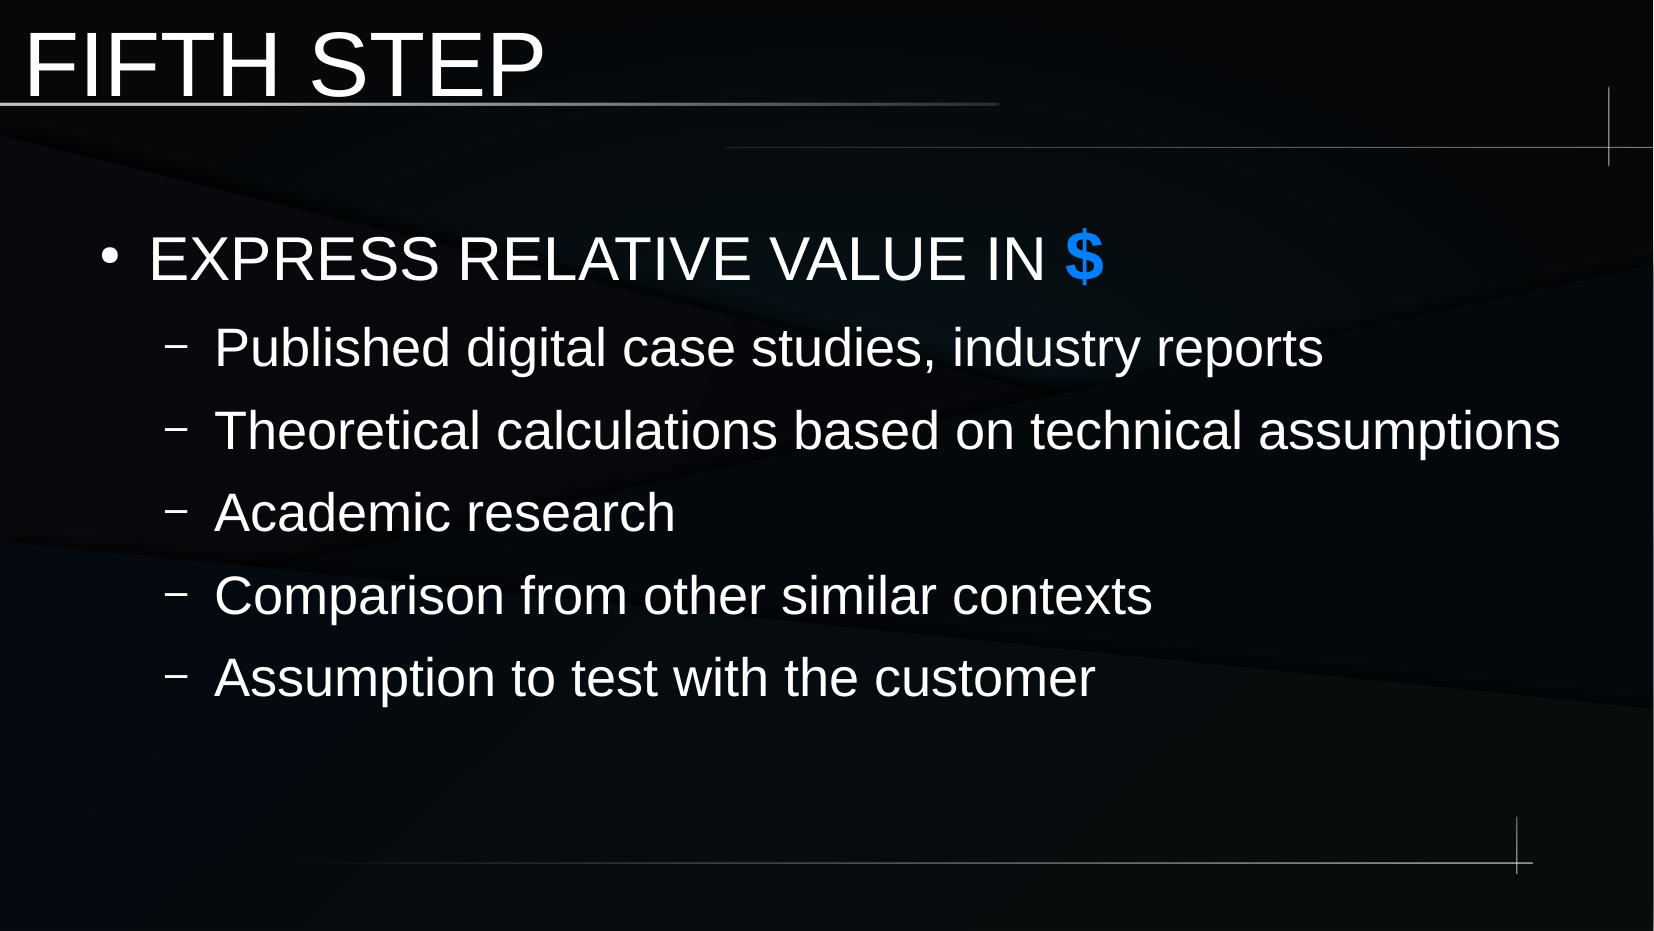

# FIFTH STEP
EXPRESS RELATIVE VALUE IN $
Published digital case studies, industry reports
Theoretical calculations based on technical assumptions
Academic research
Comparison from other similar contexts
Assumption to test with the customer